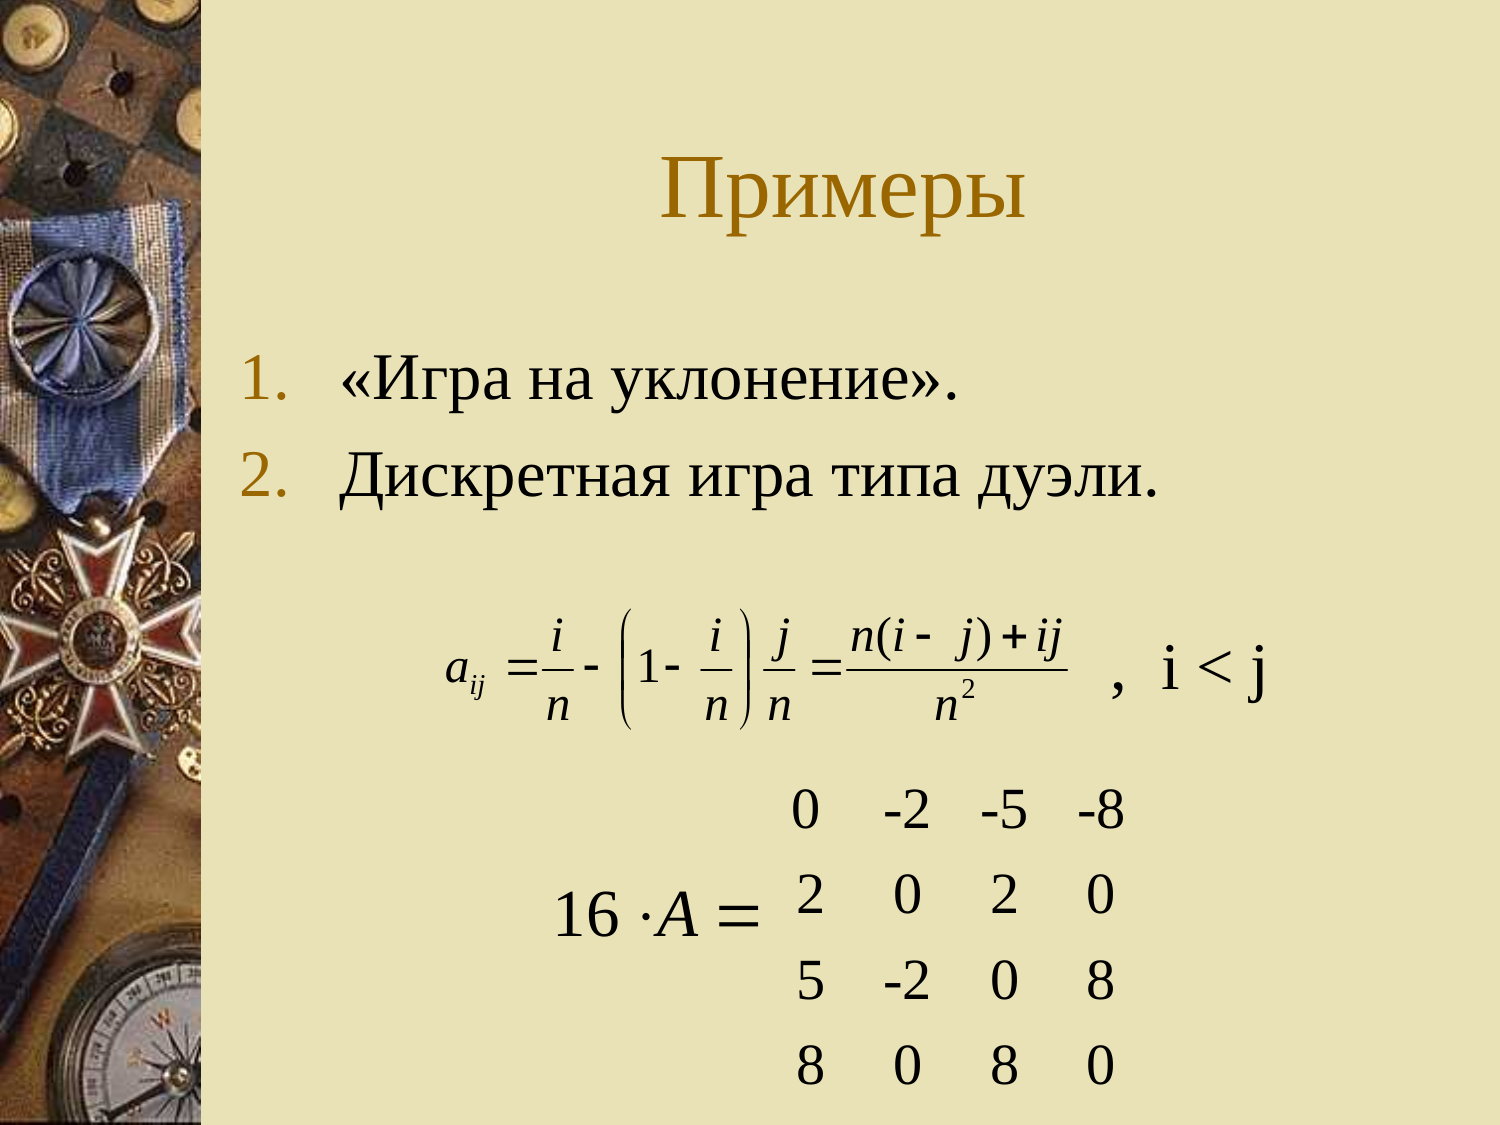

# Примеры
«Игра на уклонение».
Дискретная игра типа дуэли.
 , i < j
| 0 | -2 | -5 | -8 |
| --- | --- | --- | --- |
| 2 | 0 | 2 | 0 |
| 5 | -2 | 0 | 8 |
| 8 | 0 | 8 | 0 |